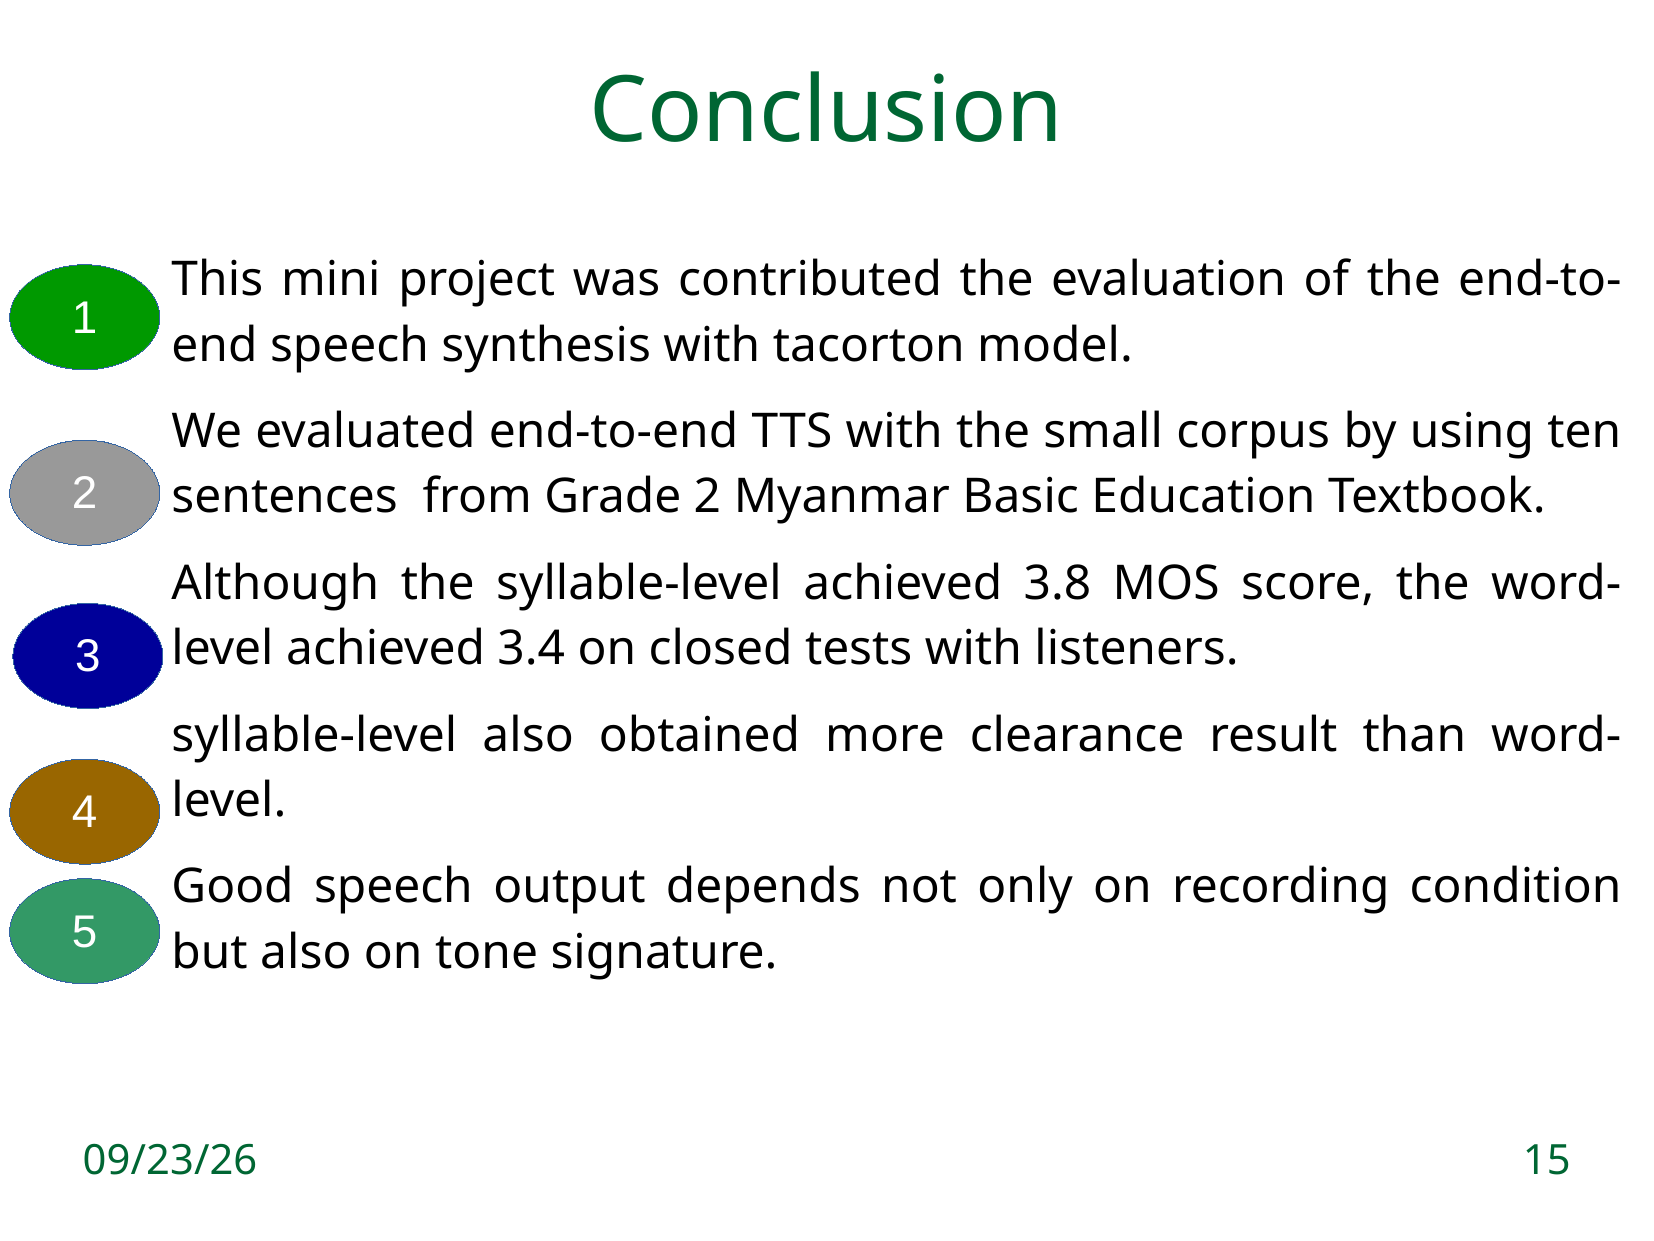

# Conclusion
This mini project was contributed the evaluation of the end-to-end speech synthesis with tacorton model.
We evaluated end-to-end TTS with the small corpus by using ten sentences from Grade 2 Myanmar Basic Education Textbook.
Although the syllable-level achieved 3.8 MOS score, the word-level achieved 3.4 on closed tests with listeners.
syllable-level also obtained more clearance result than word-level.
Good speech output depends not only on recording condition but also on tone signature.
1
2
3
4
5
15